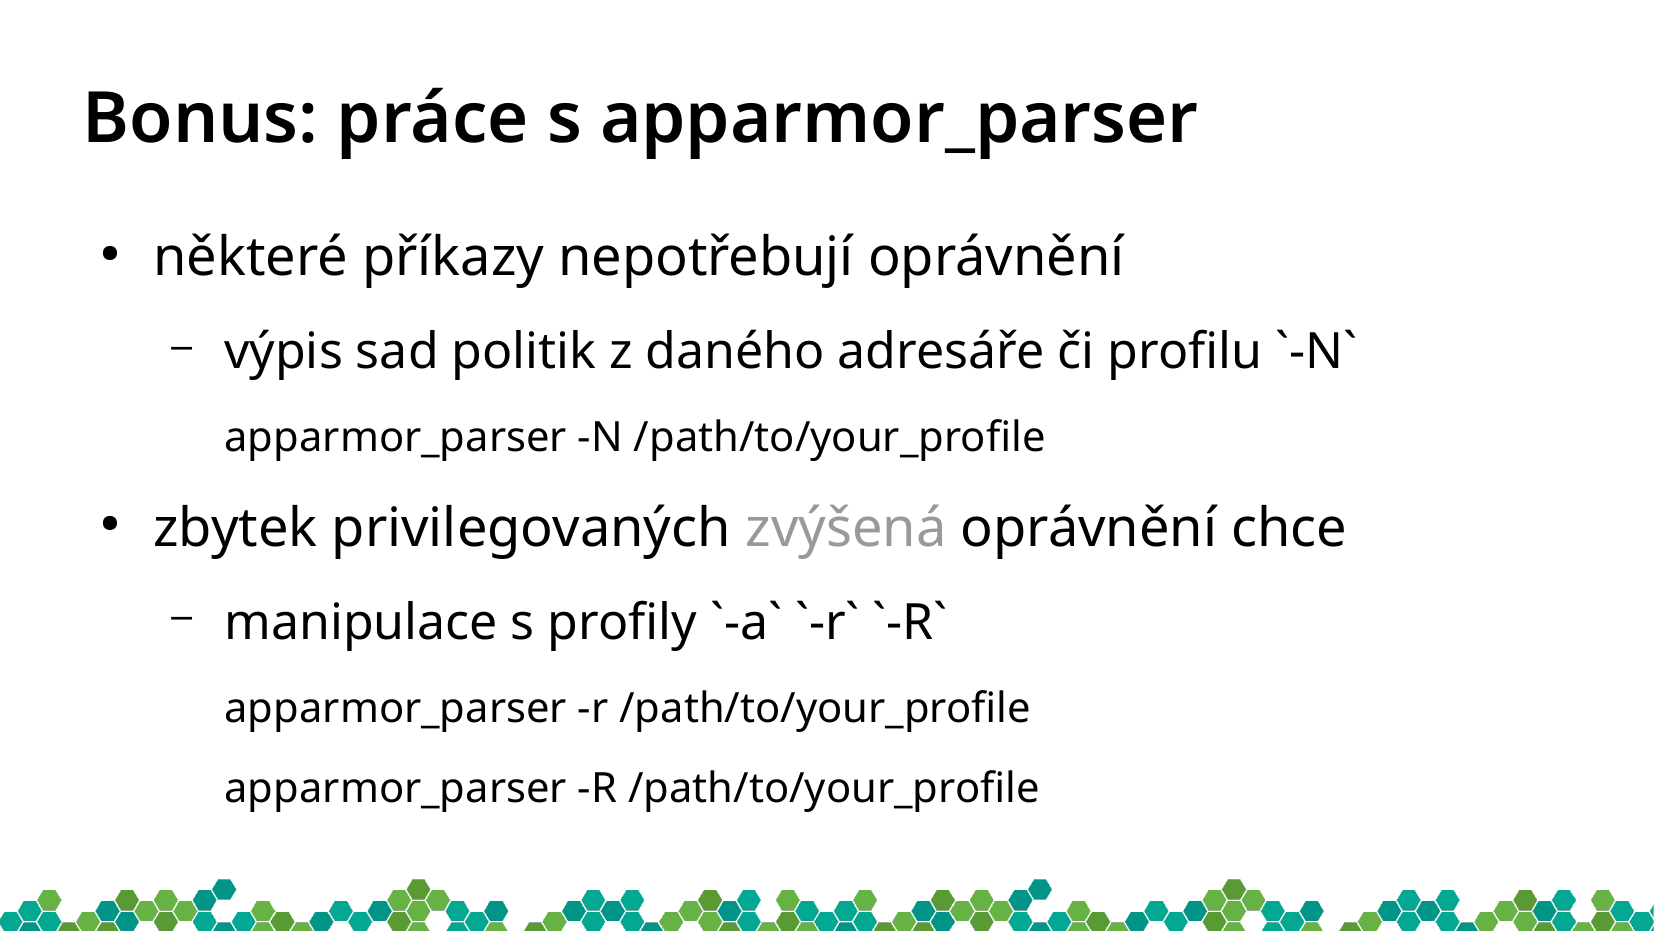

# Bonus: práce s apparmor_parser
některé příkazy nepotřebují oprávnění
výpis sad politik z daného adresáře či profilu `-N`
apparmor_parser -N /path/to/your_profile
zbytek privilegovaných zvýšená oprávnění chce
manipulace s profily `-a` `-r` `-R`
apparmor_parser -r /path/to/your_profile
apparmor_parser -R /path/to/your_profile